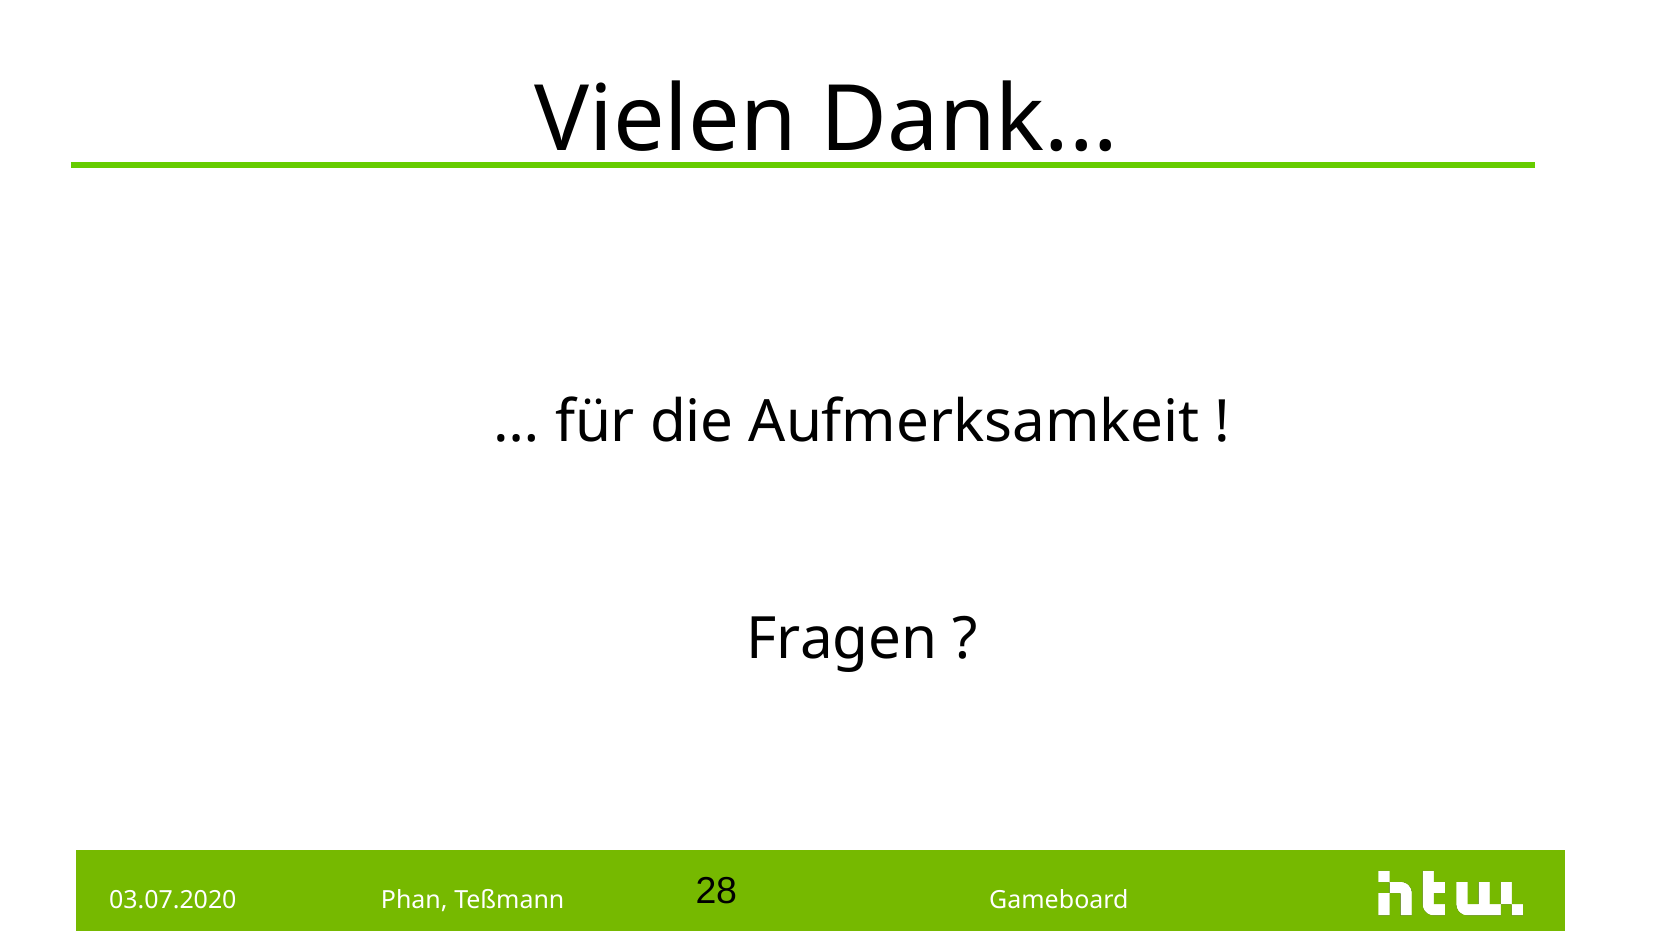

# Vielen Dank...
… für die Aufmerksamkeit !
Fragen ?